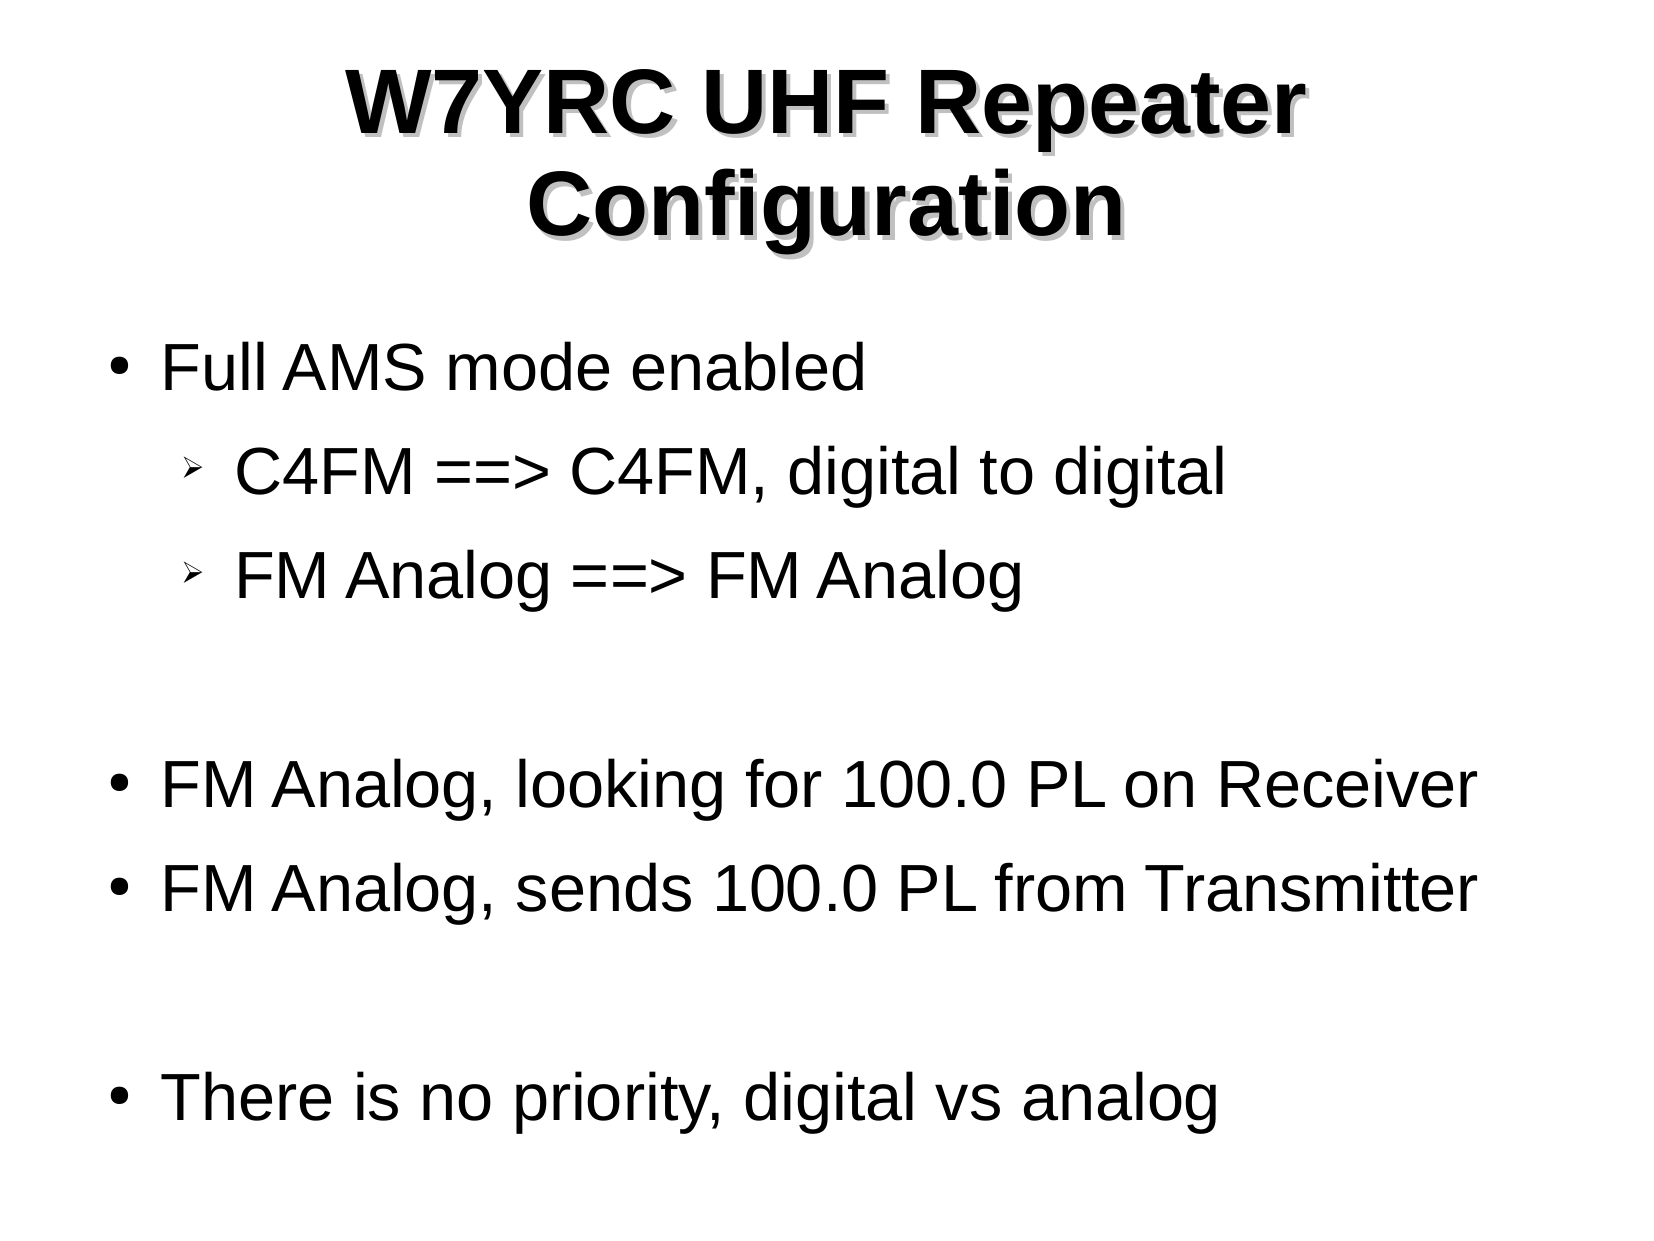

# W7YRC UHF Repeater Configuration
Full AMS mode enabled
C4FM ==> C4FM, digital to digital
FM Analog ==> FM Analog
FM Analog, looking for 100.0 PL on Receiver
FM Analog, sends 100.0 PL from Transmitter
There is no priority, digital vs analog